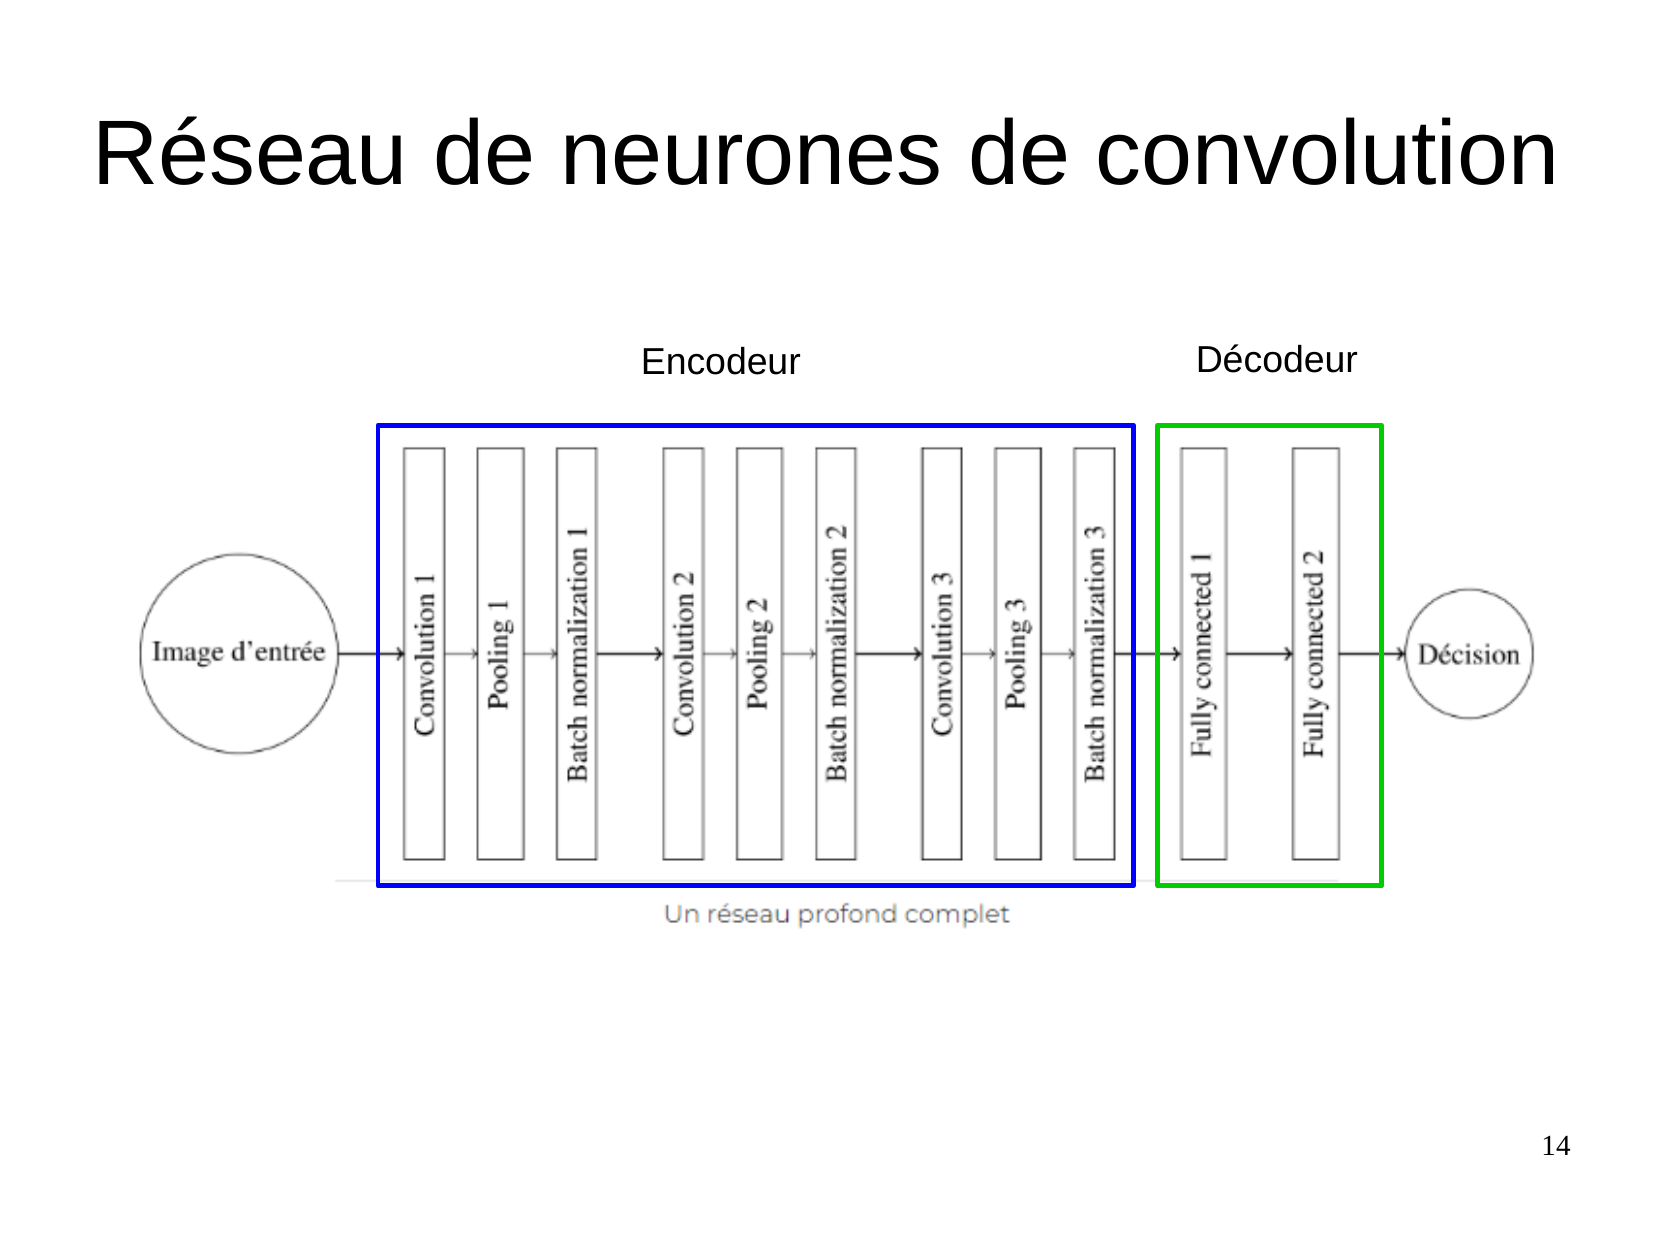

# Réseau de neurones de convolution
Décodeur
Encodeur
14